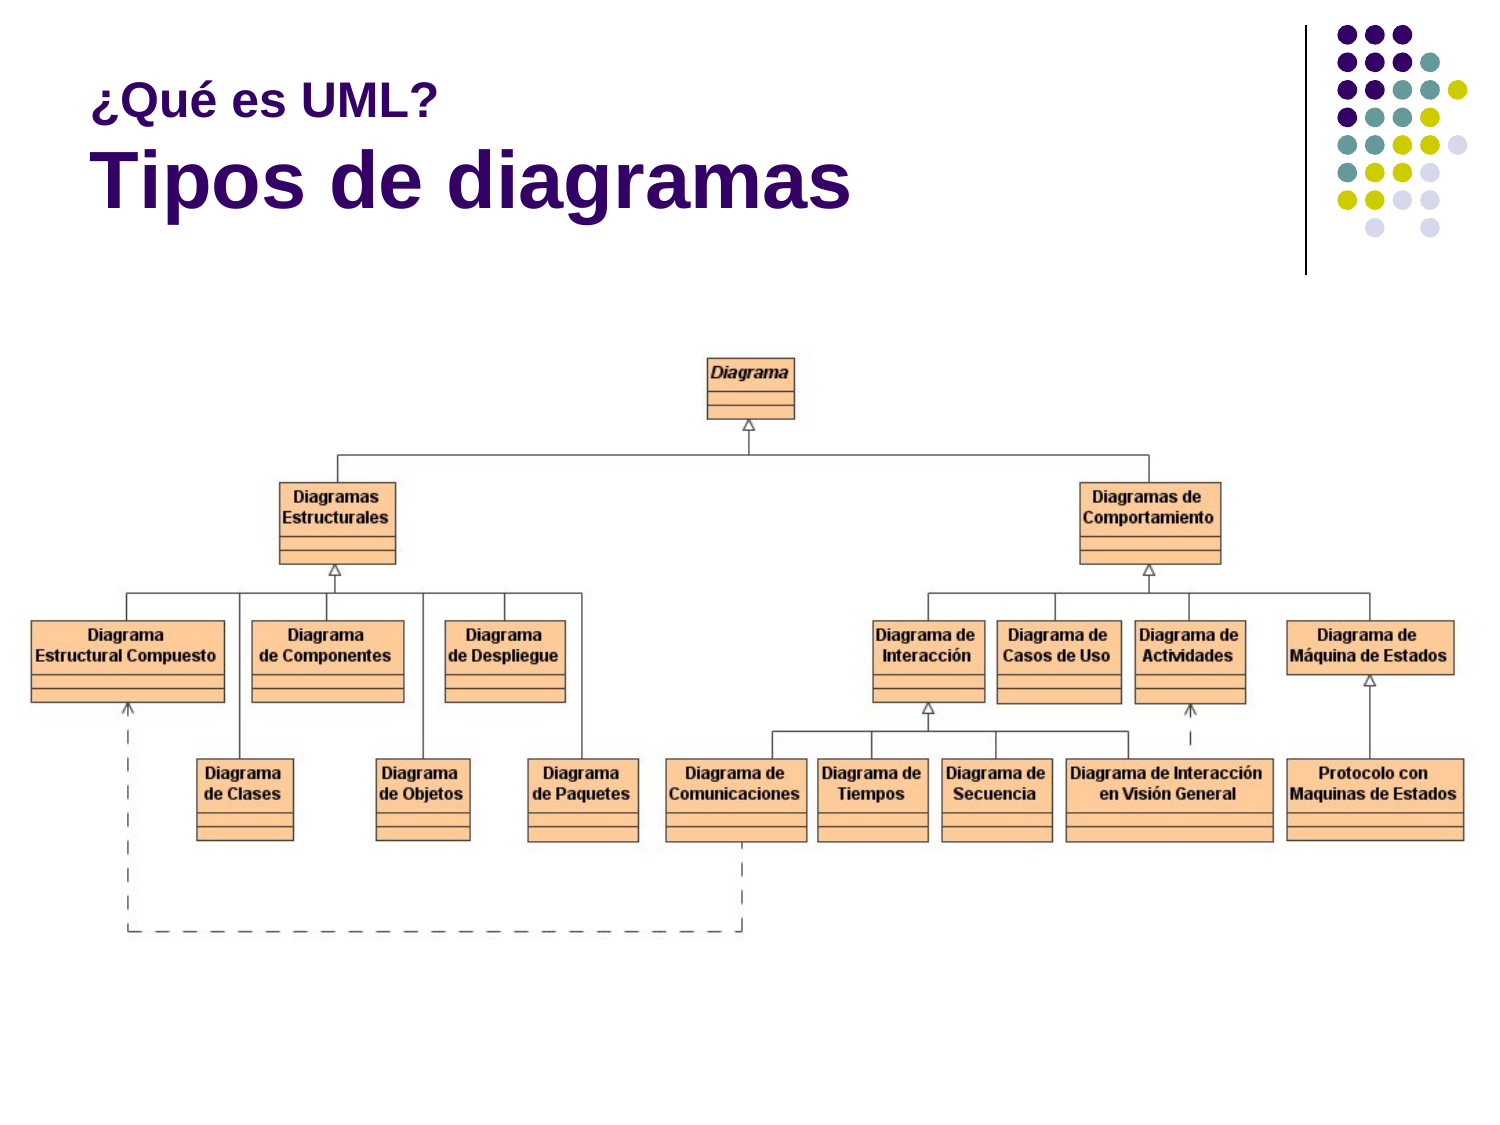

# ¿Qué es UML? Tipos de diagramas